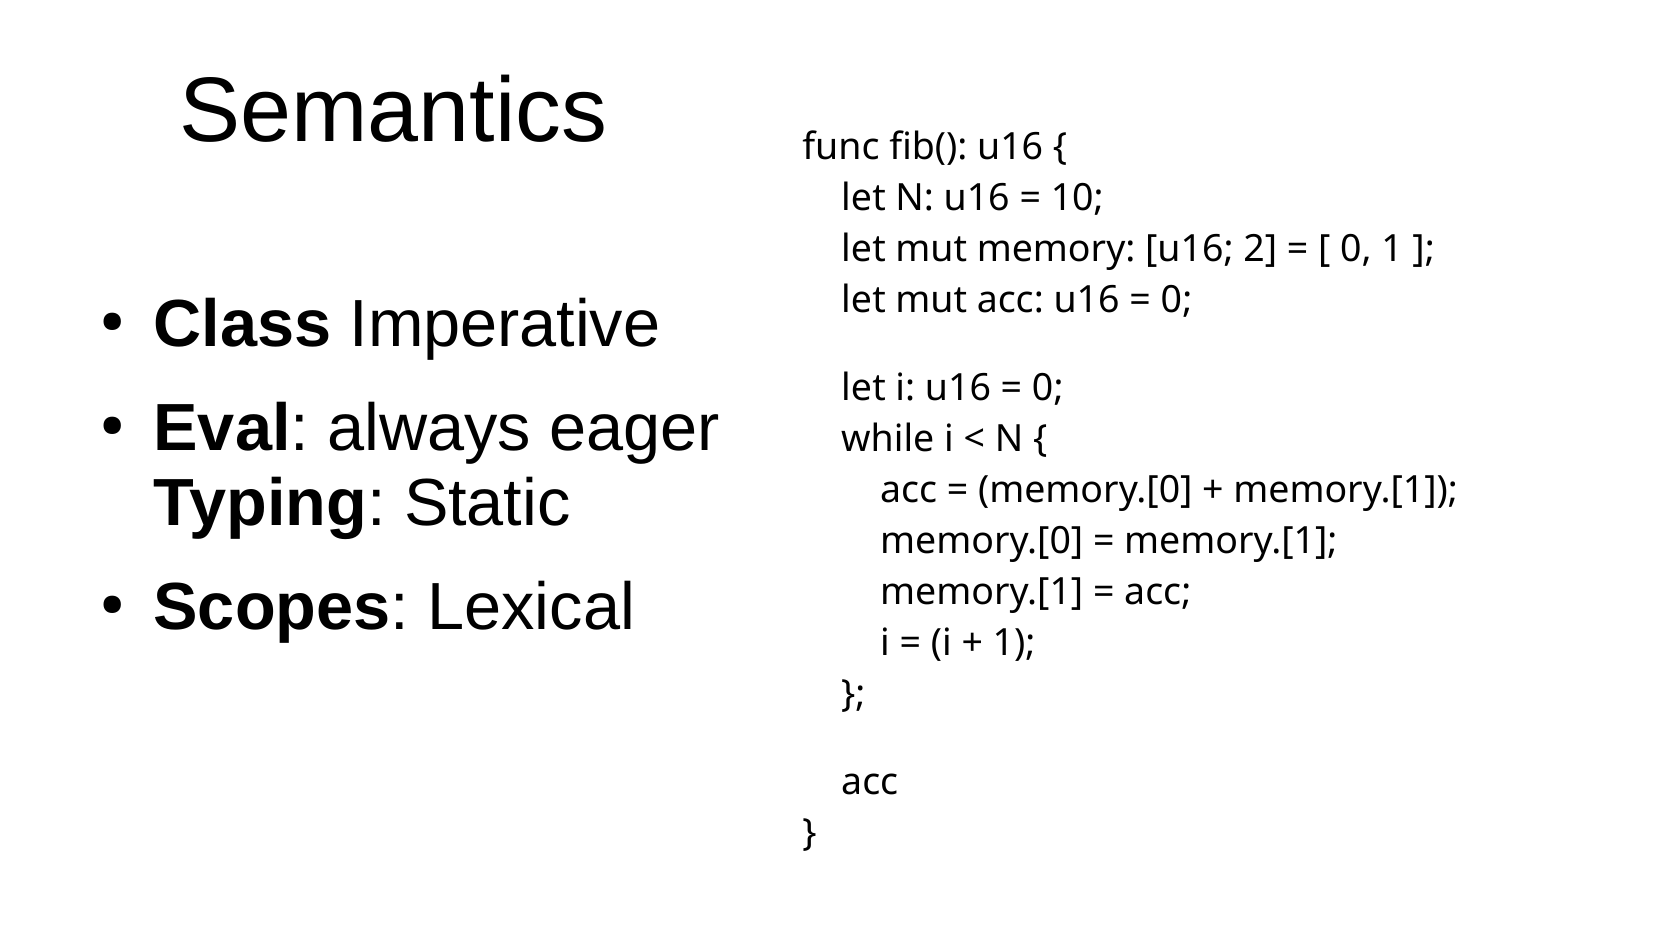

# Semantics
func fib(): u16 {
 let N: u16 = 10;
 let mut memory: [u16; 2] = [ 0, 1 ];
 let mut acc: u16 = 0;
 let i: u16 = 0;
 while i < N {
 acc = (memory.[0] + memory.[1]);
 memory.[0] = memory.[1];
 memory.[1] = acc;
 i = (i + 1);
 };
 acc
}
Class Imperative
Eval: always eager Typing: Static
Scopes: Lexical